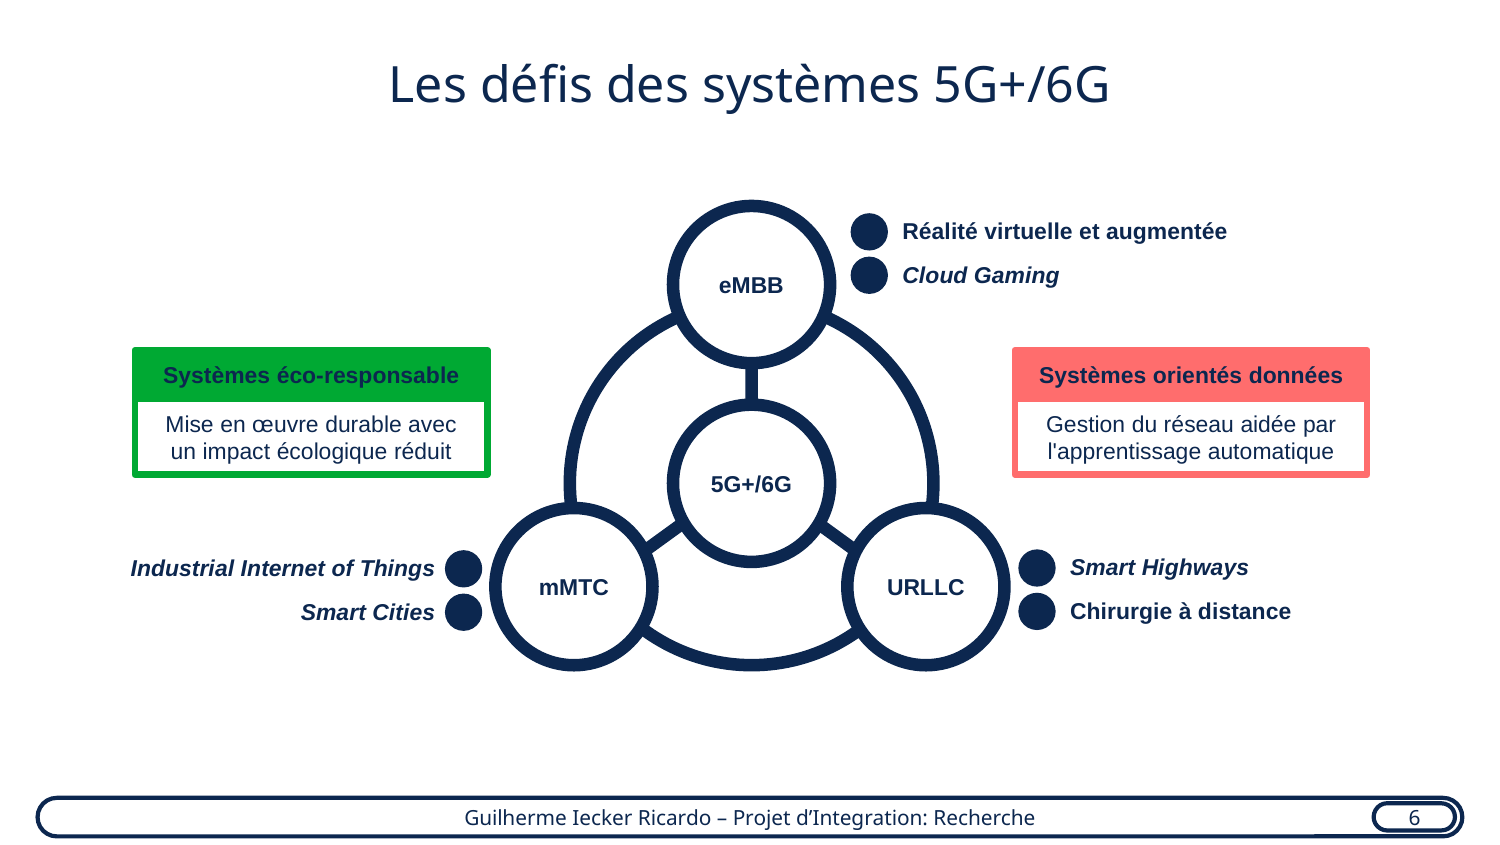

# Les défis des systèmes 5G+/6G
eMBB
Réalité virtuelle et augmentée
Cloud Gaming
Systèmes éco-responsable
Mise en œuvre durable avec un impact écologique réduit
Systèmes orientés données
Gestion du réseau aidée par l'apprentissage automatique
5G+/6G
mMTC
Industrial Internet of Things
Smart Cities
URLLC
Smart Highways
Chirurgie à distance
Guilherme Iecker Ricardo – Projet d’Integration: Recherche
6